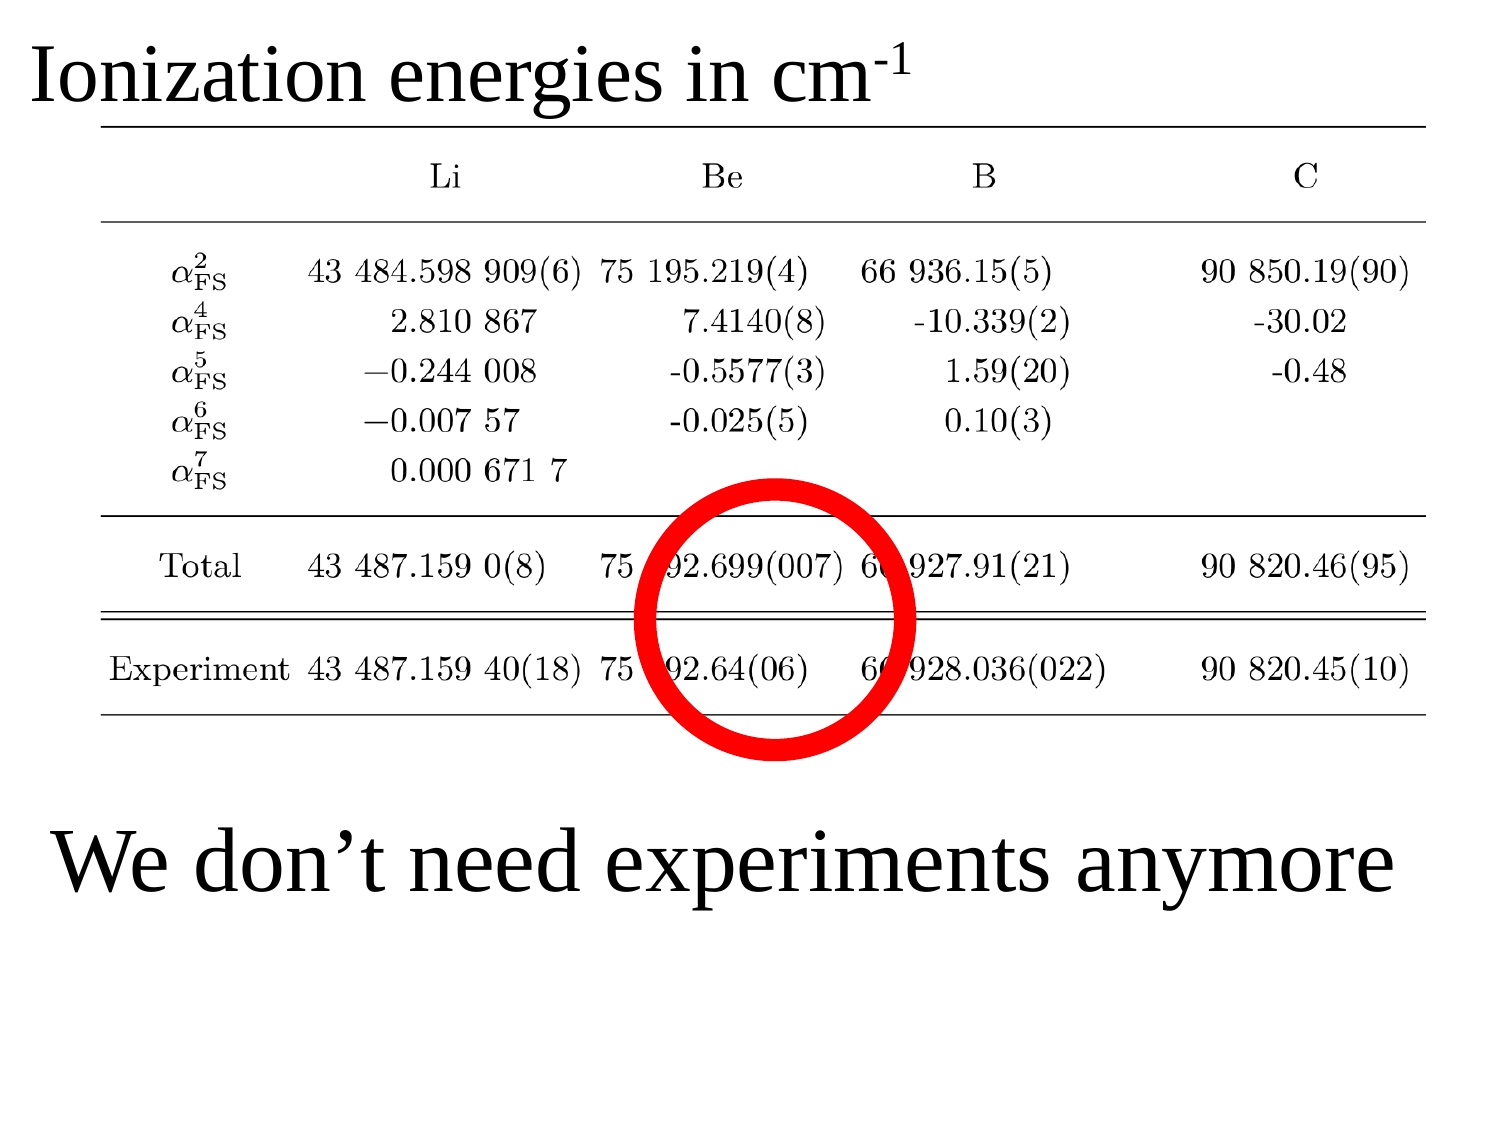

Ionization energies in cm-1
We don’t need experiments anymore